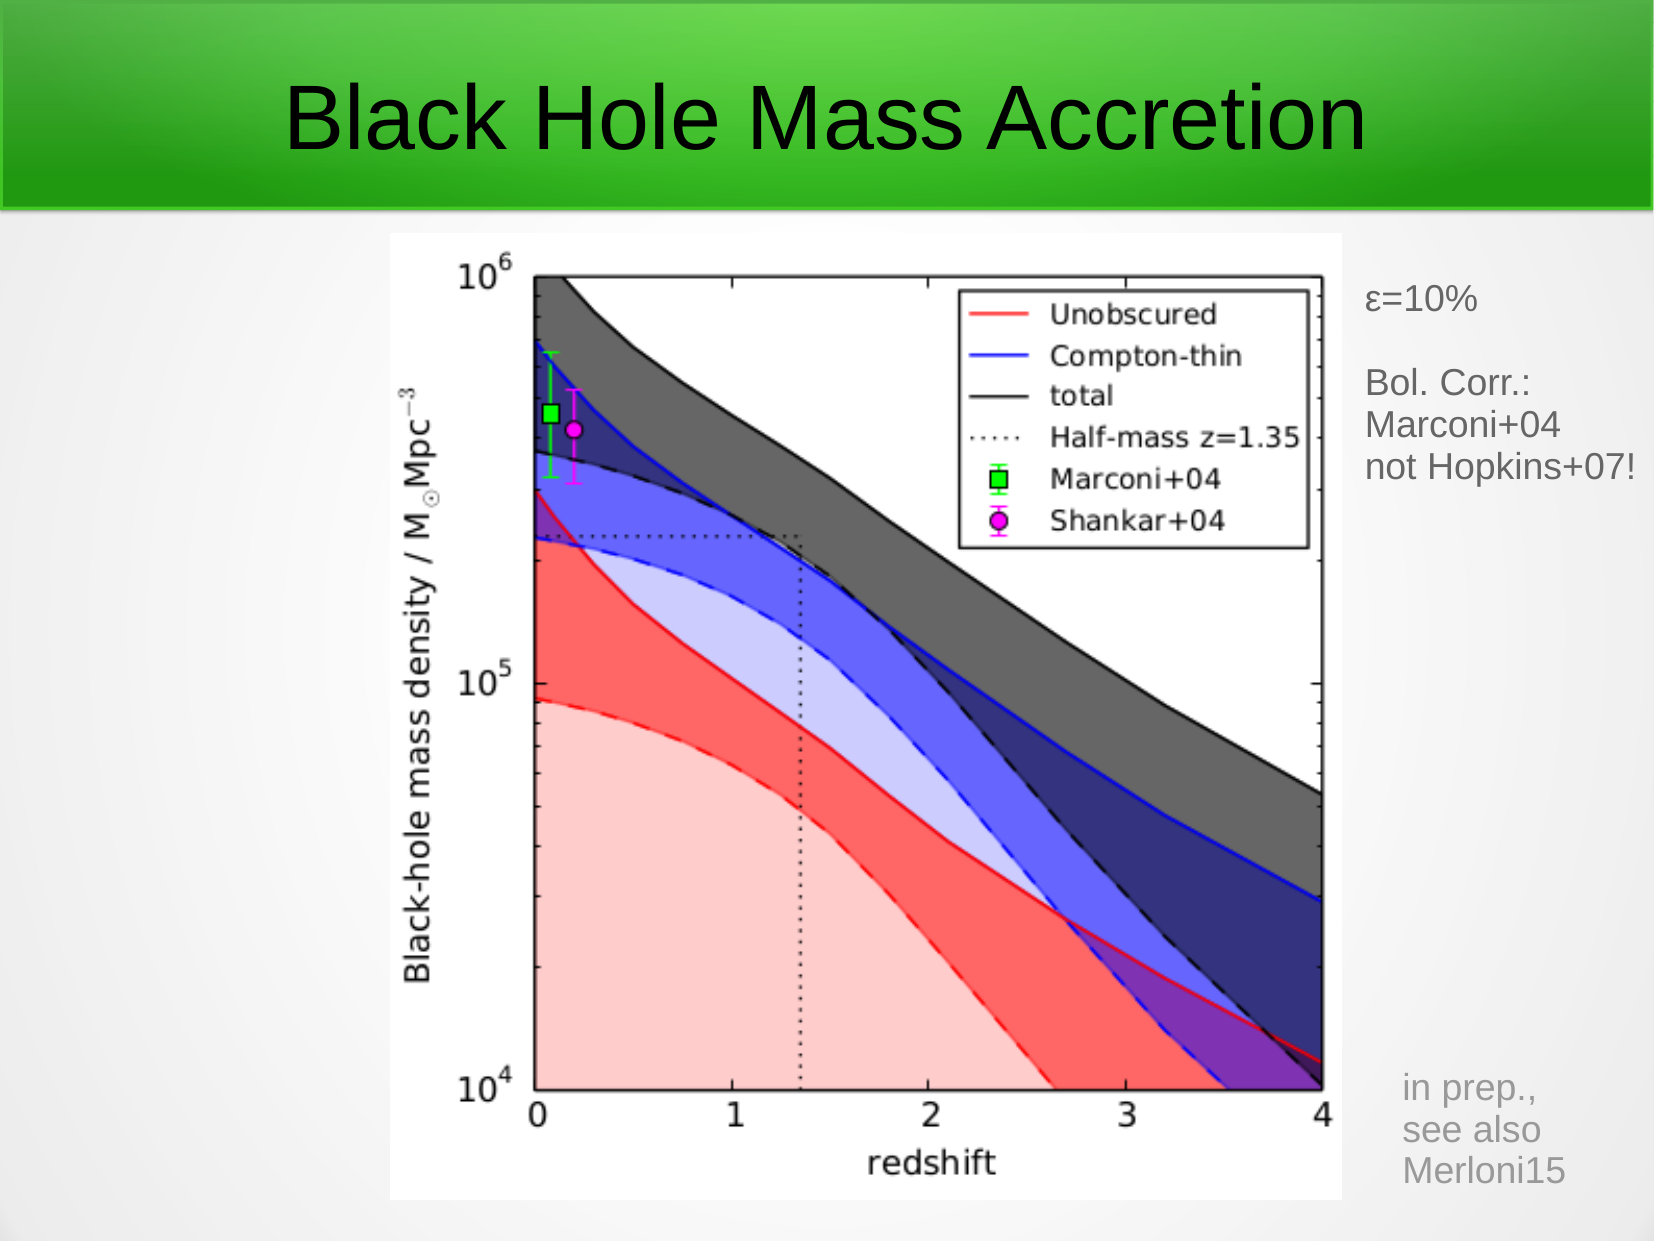

# Black Hole Mass Accretion
ε=10%
Bol. Corr.:
Marconi+04
not Hopkins+07!
in prep., see also Merloni15